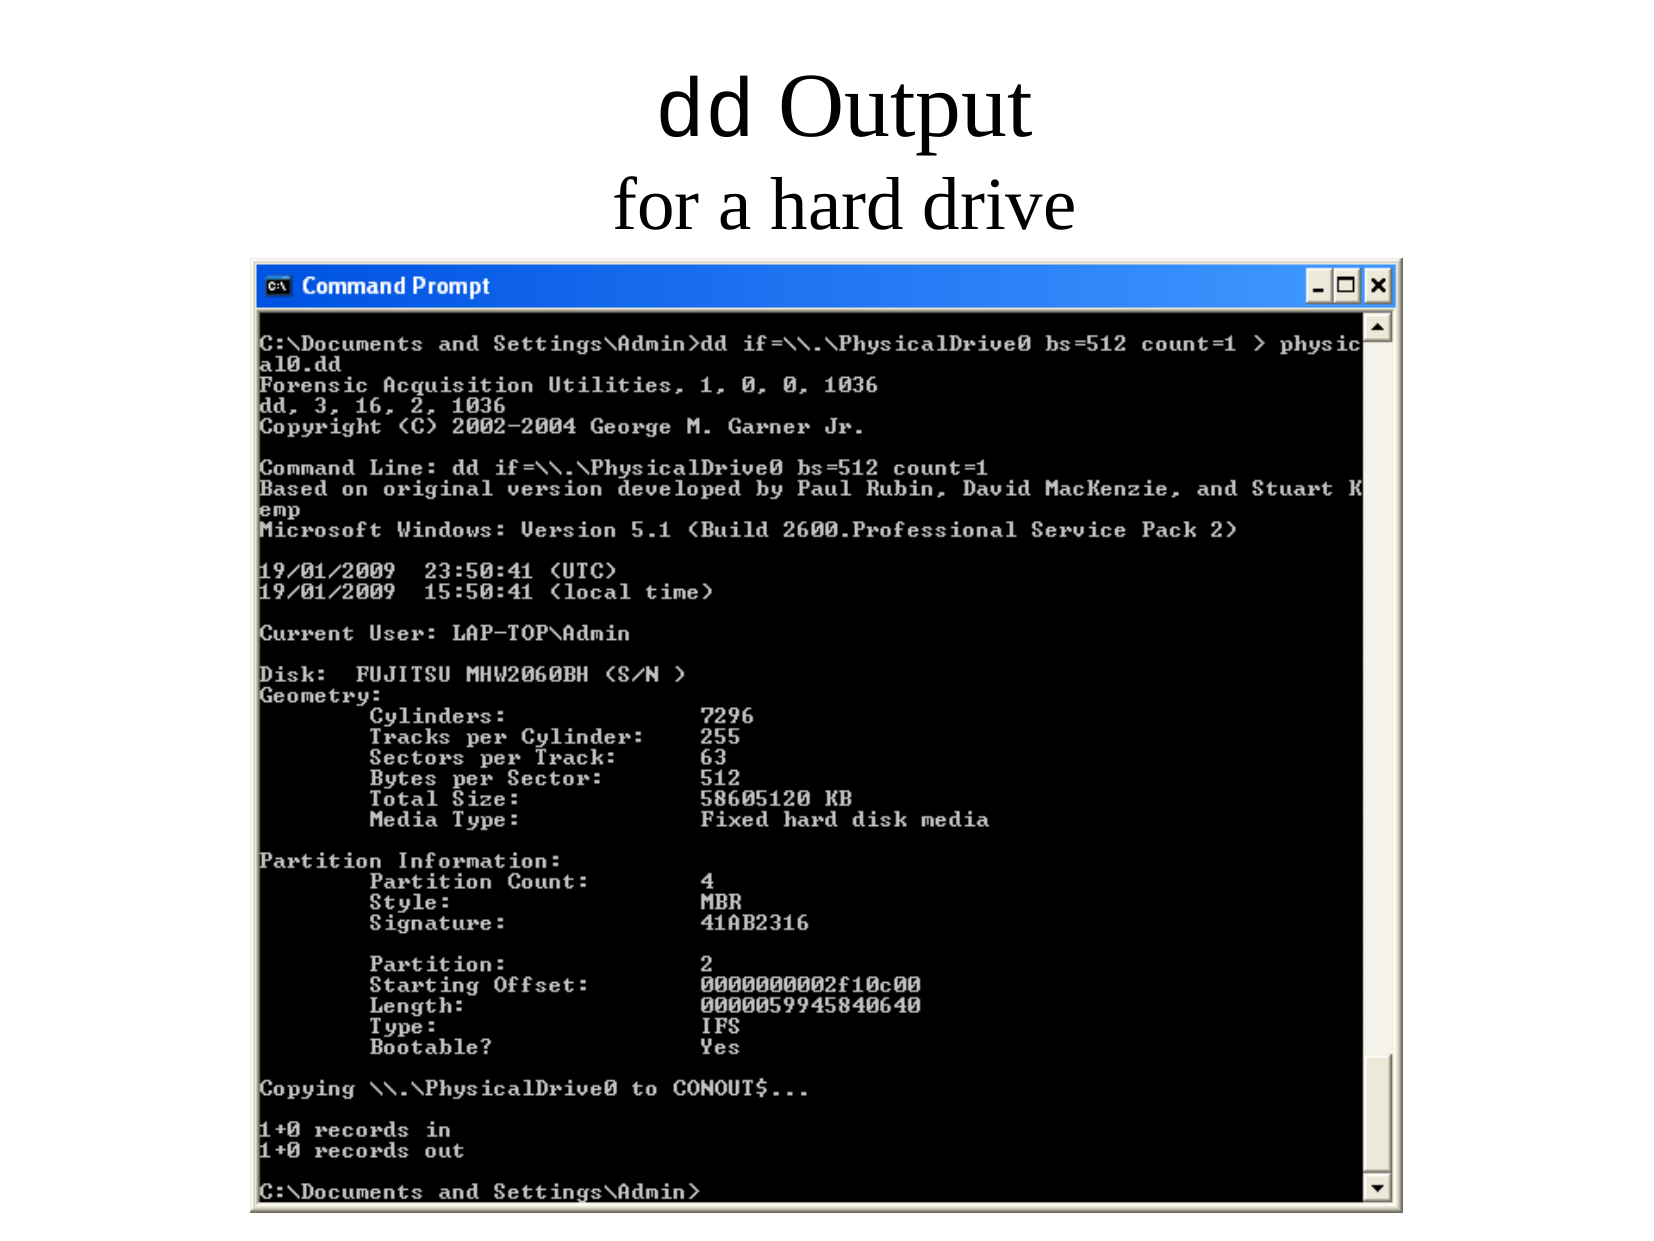

# dd Output for a hard drive